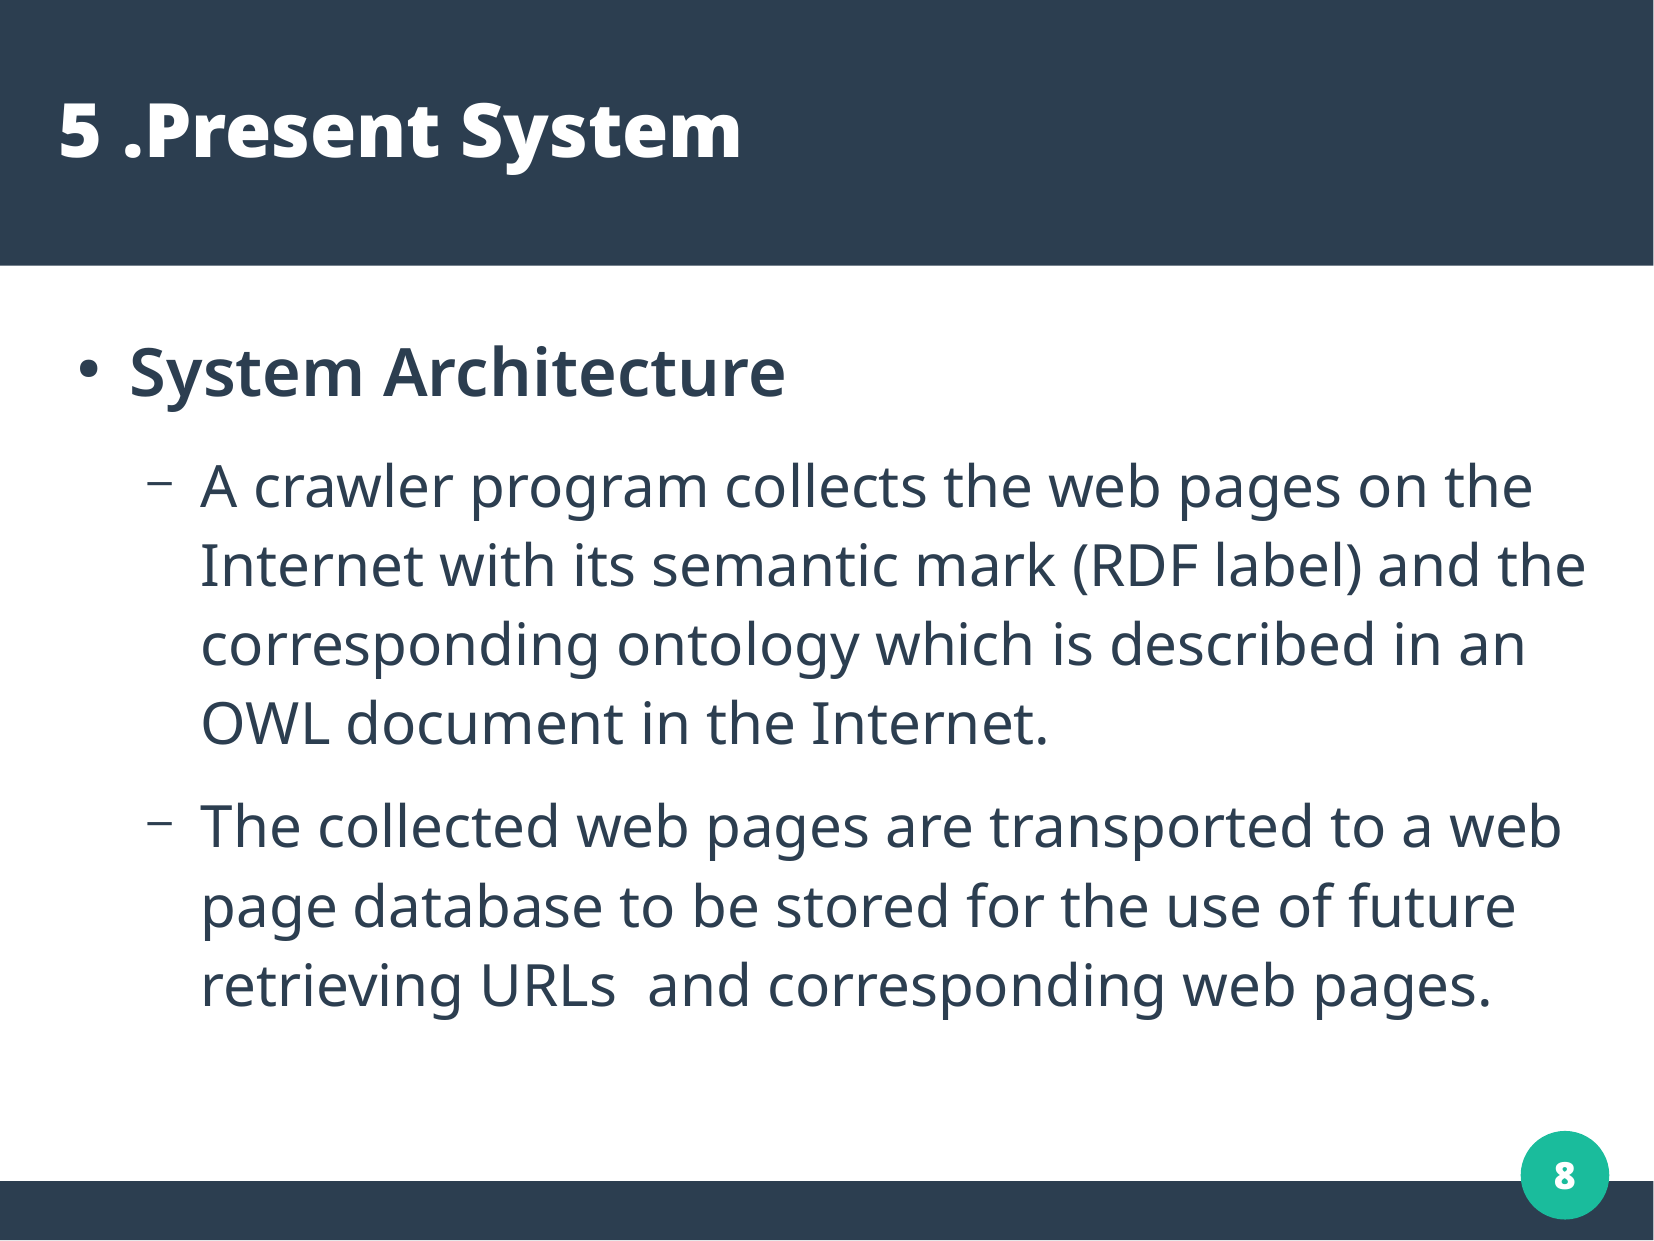

# 5 .Present System
System Architecture
A crawler program collects the web pages on the Internet with its semantic mark (RDF label) and the corresponding ontology which is described in an OWL document in the Internet.
The collected web pages are transported to a web page database to be stored for the use of future retrieving URLs and corresponding web pages.
8